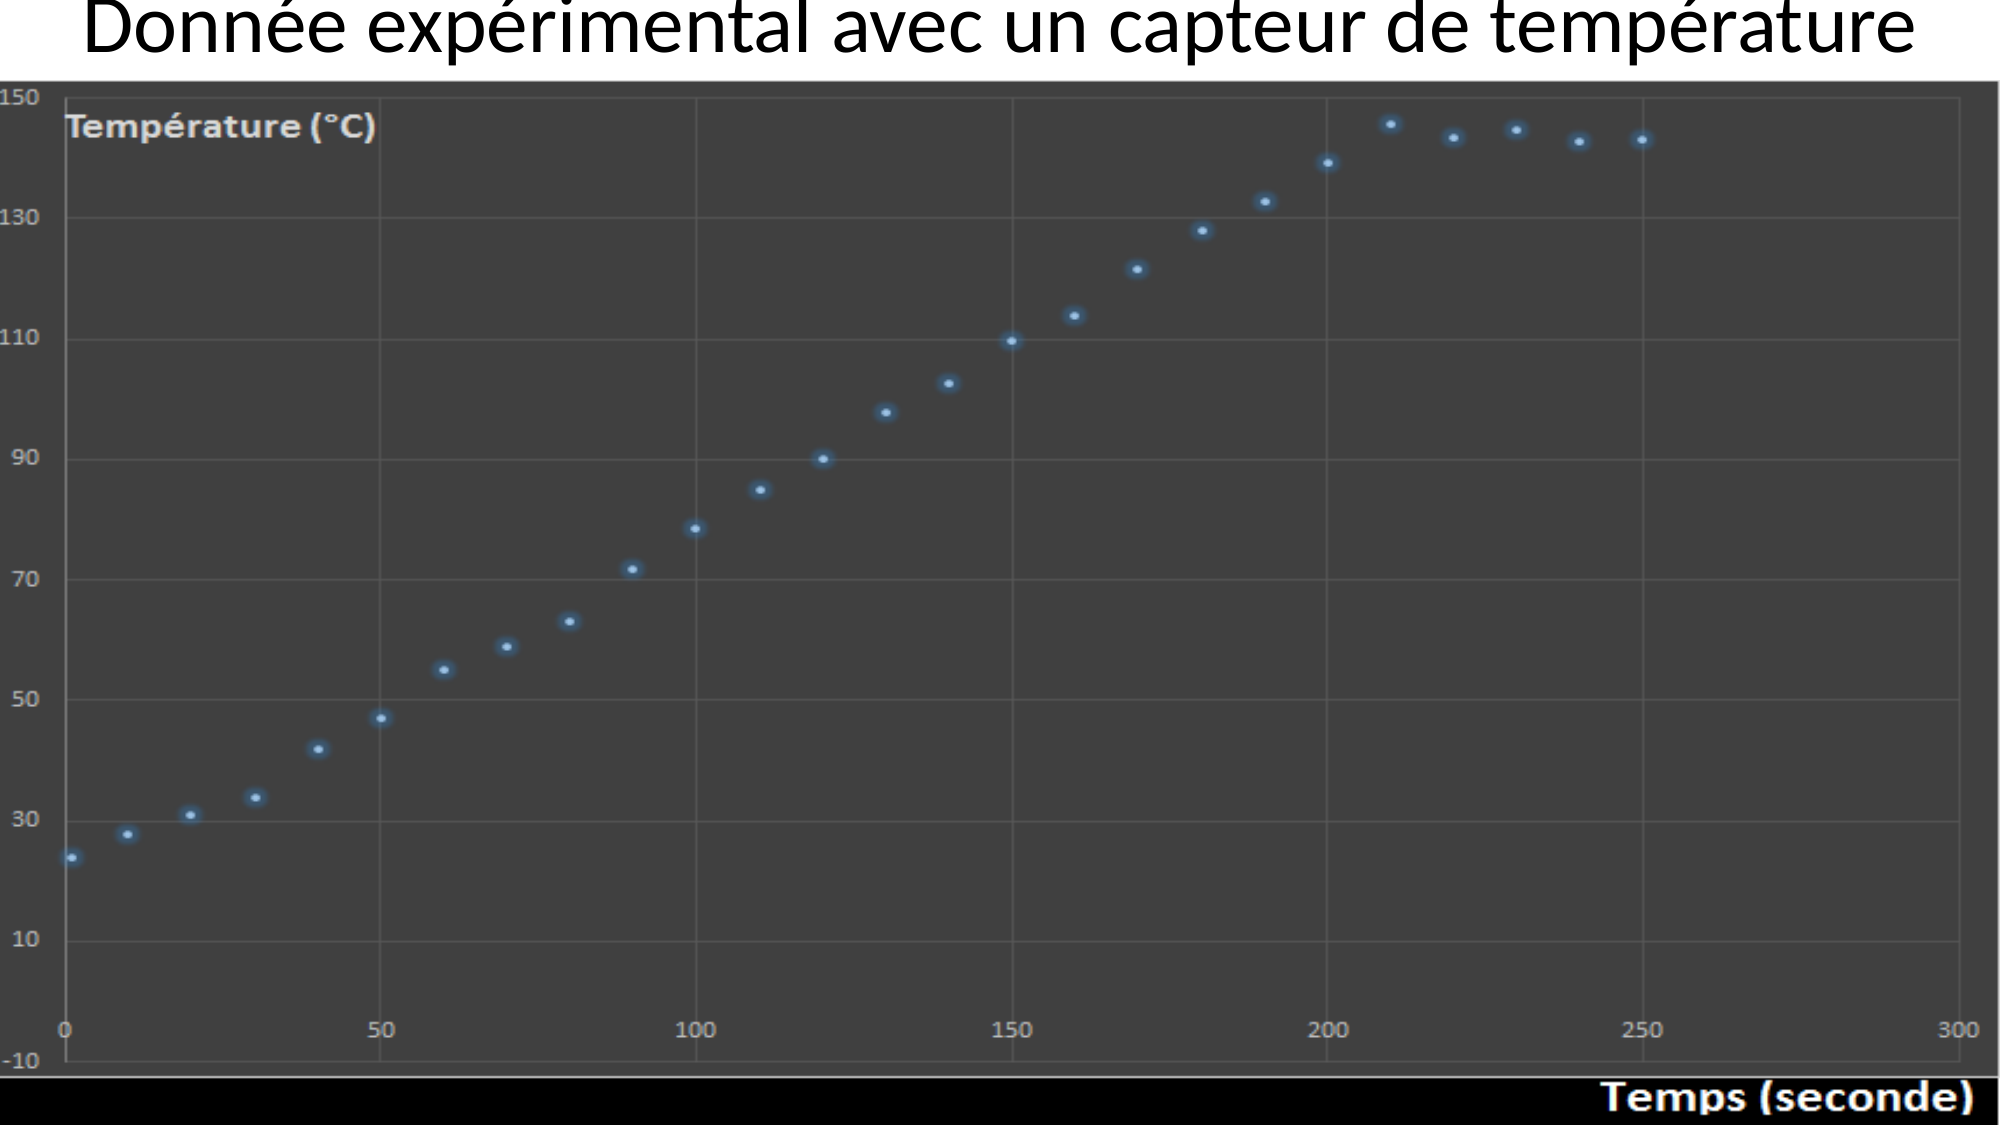

# Donnée expérimental avec un capteur de température